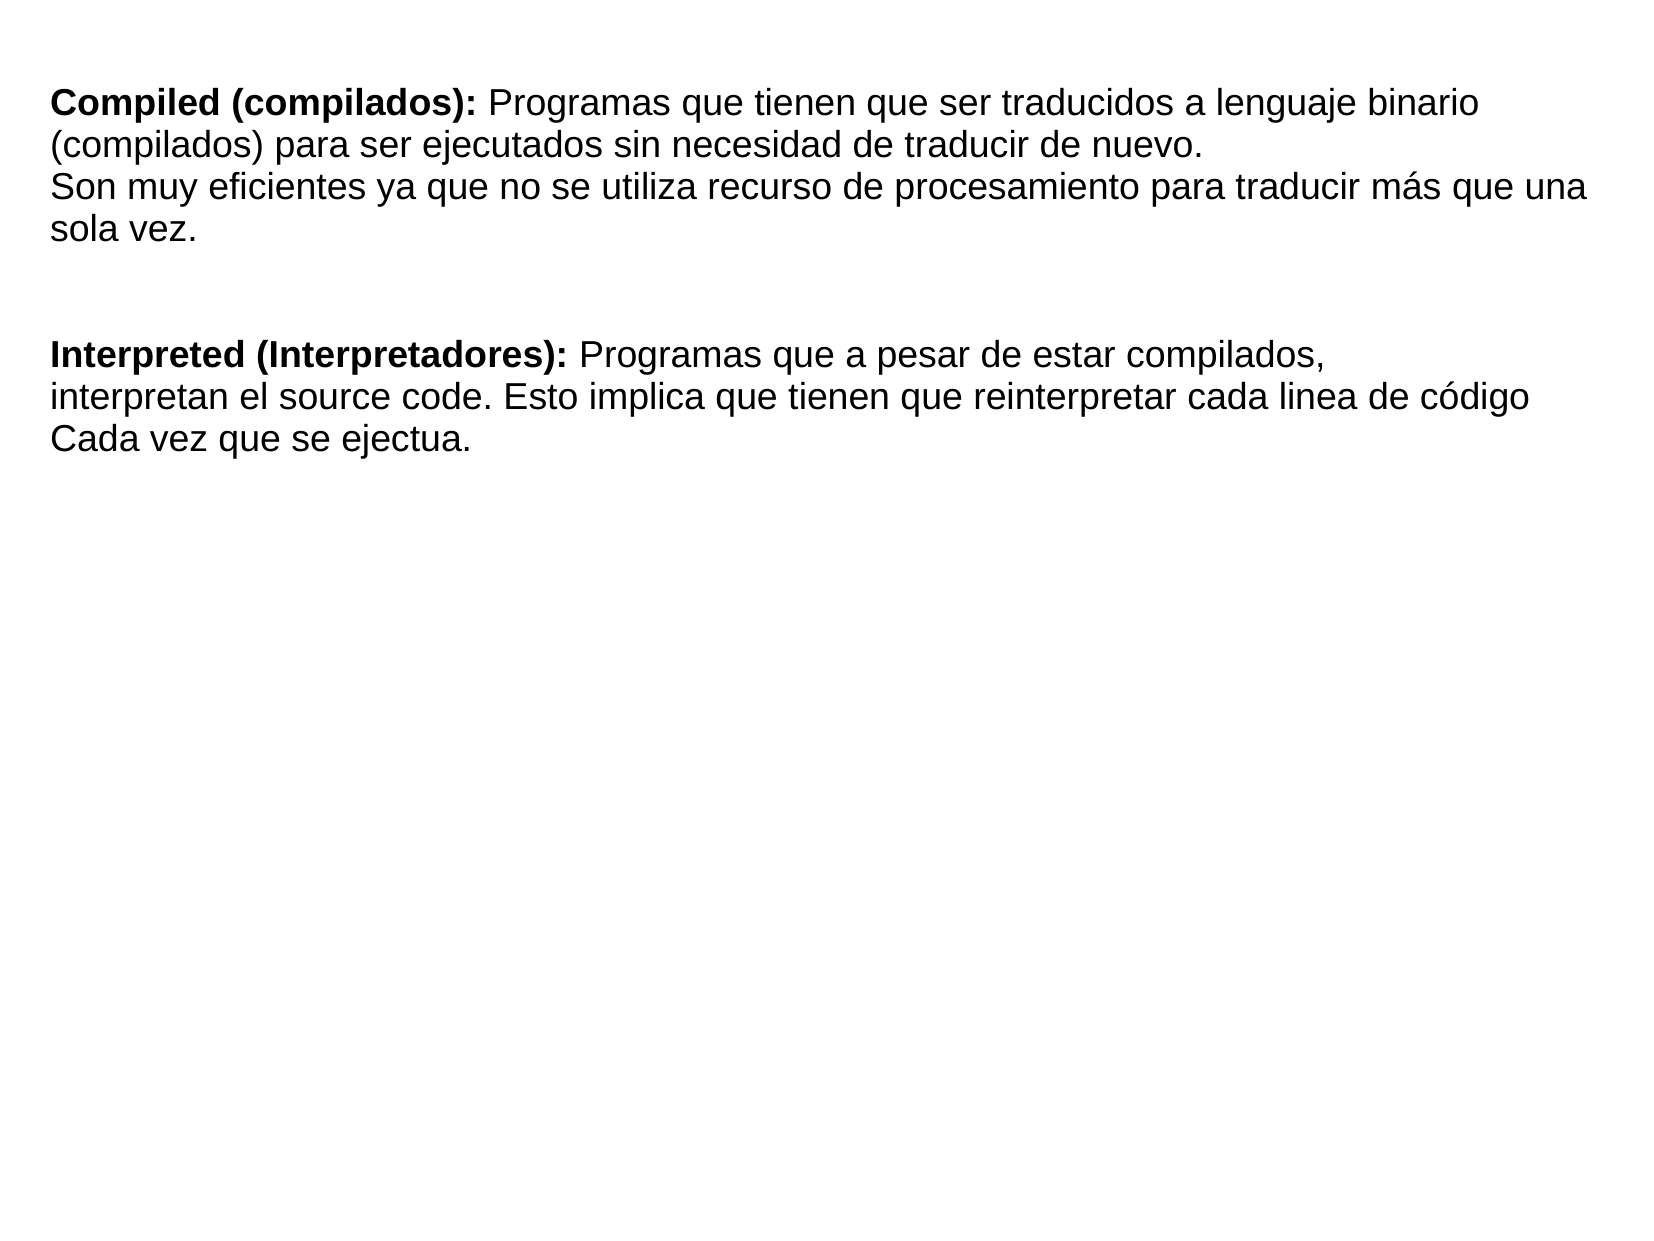

Compiled (compilados): Programas que tienen que ser traducidos a lenguaje binario
(compilados) para ser ejecutados sin necesidad de traducir de nuevo.
Son muy eficientes ya que no se utiliza recurso de procesamiento para traducir más que una
sola vez.
Interpreted (Interpretadores): Programas que a pesar de estar compilados,
interpretan el source code. Esto implica que tienen que reinterpretar cada linea de código
Cada vez que se ejectua.